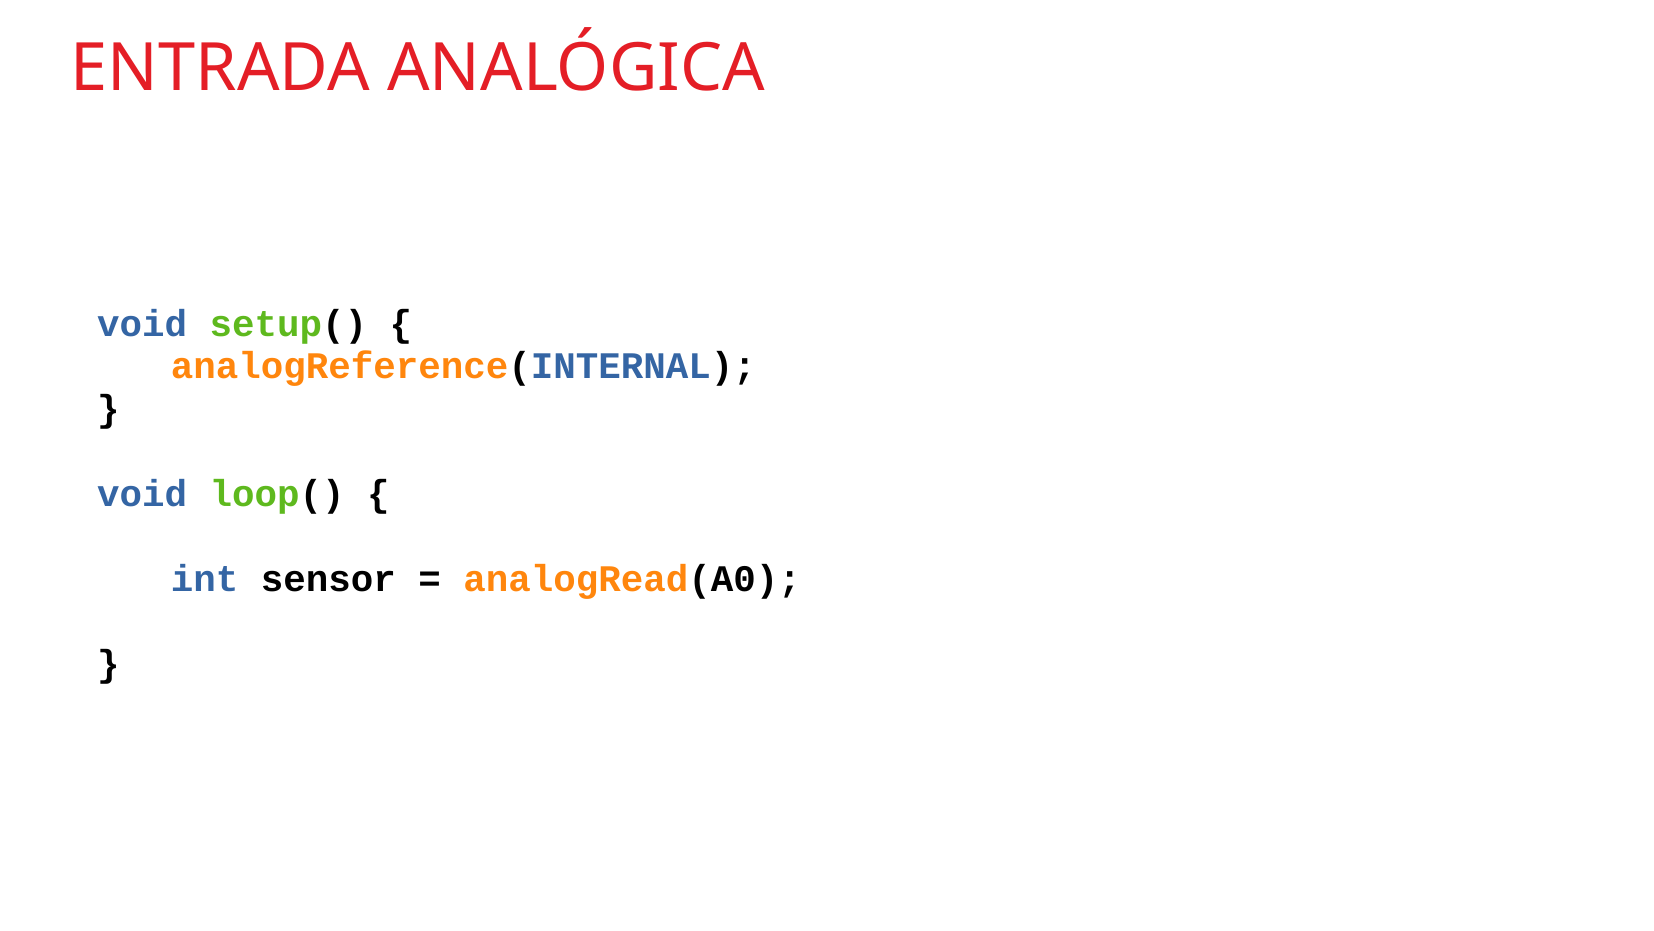

# ENTRADA ANALÓGICA
void setup() {
	analogReference(INTERNAL);
}
void loop() {
	int sensor = analogRead(A0);
}